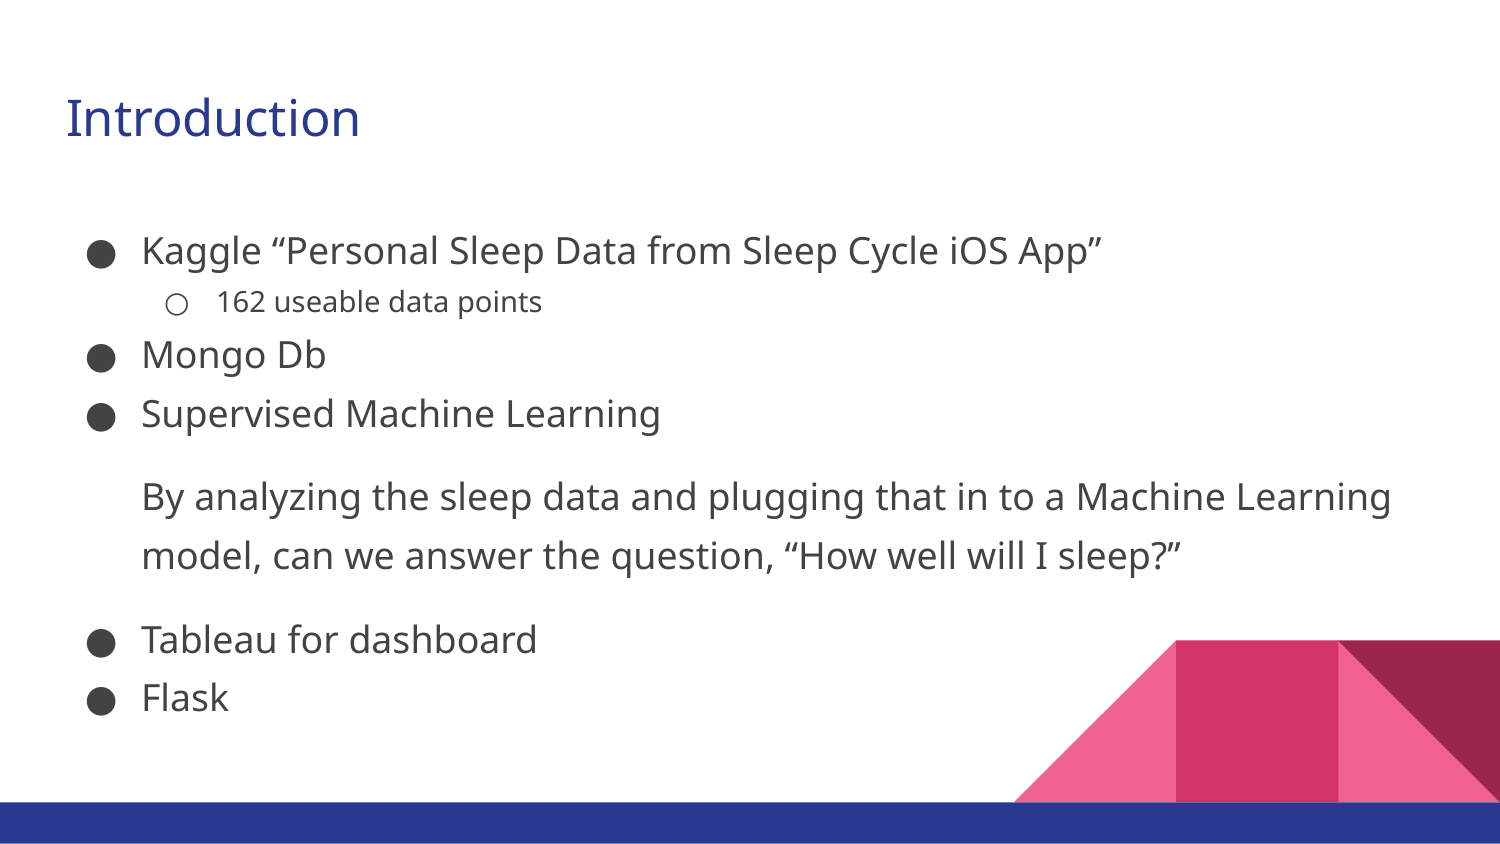

# Introduction
Kaggle “Personal Sleep Data from Sleep Cycle iOS App”
162 useable data points
Mongo Db
Supervised Machine Learning
By analyzing the sleep data and plugging that in to a Machine Learning model, can we answer the question, “How well will I sleep?”
Tableau for dashboard
Flask